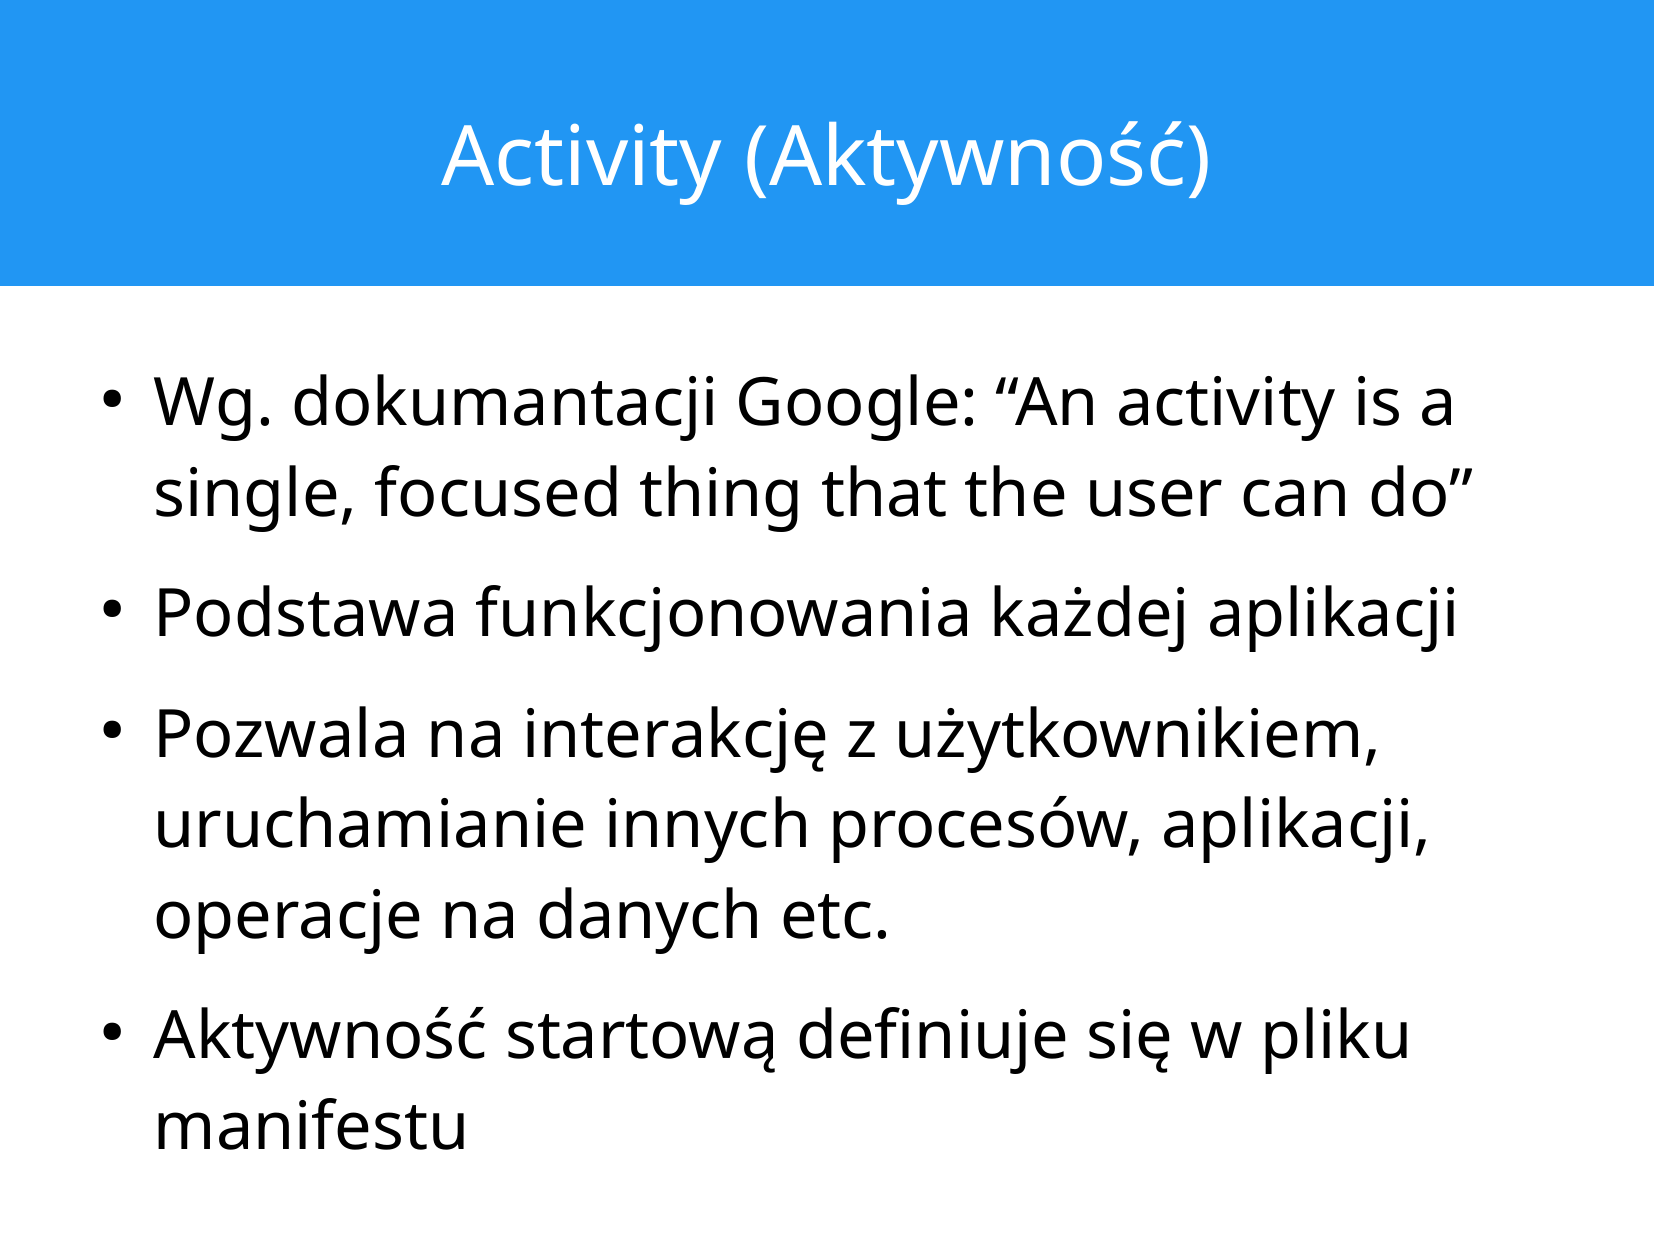

# Activity (Aktywność)
Wg. dokumantacji Google: “An activity is a single, focused thing that the user can do”
Podstawa funkcjonowania każdej aplikacji
Pozwala na interakcję z użytkownikiem, uruchamianie innych procesów, aplikacji, operacje na danych etc.
Aktywność startową definiuje się w pliku manifestu